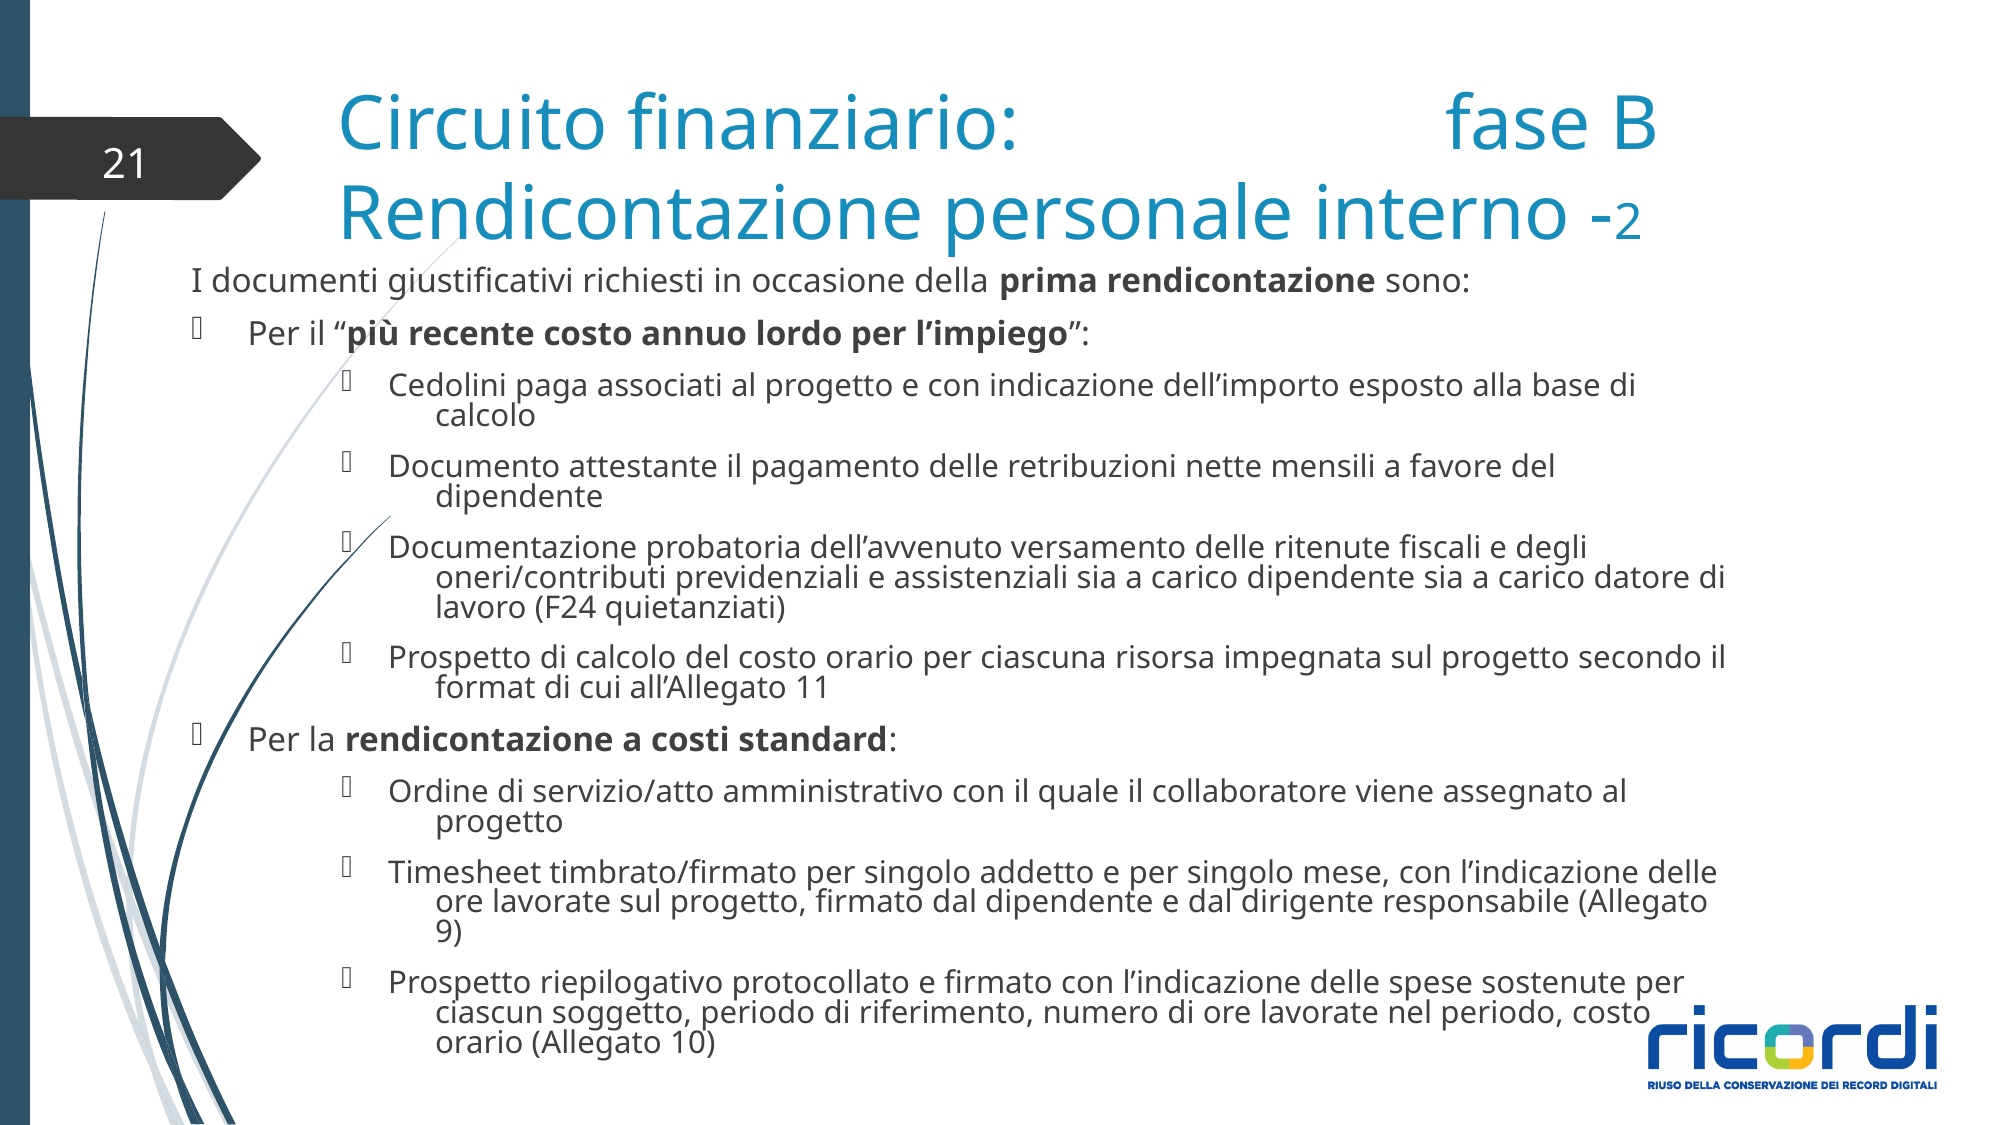

# Circuito finanziario: 						fase B Rendicontazione personale interno -2
I documenti giustificativi richiesti in occasione della prima rendicontazione sono:
Per il “più recente costo annuo lordo per l’impiego”:
Cedolini paga associati al progetto e con indicazione dell’importo esposto alla base di calcolo
Documento attestante il pagamento delle retribuzioni nette mensili a favore del dipendente
Documentazione probatoria dell’avvenuto versamento delle ritenute fiscali e degli oneri/contributi previdenziali e assistenziali sia a carico dipendente sia a carico datore di lavoro (F24 quietanziati)
Prospetto di calcolo del costo orario per ciascuna risorsa impegnata sul progetto secondo il format di cui all’Allegato 11
Per la rendicontazione a costi standard:
Ordine di servizio/atto amministrativo con il quale il collaboratore viene assegnato al progetto
Timesheet timbrato/firmato per singolo addetto e per singolo mese, con l’indicazione delle ore lavorate sul progetto, firmato dal dipendente e dal dirigente responsabile (Allegato 9)
Prospetto riepilogativo protocollato e firmato con l’indicazione delle spese sostenute per ciascun soggetto, periodo di riferimento, numero di ore lavorate nel periodo, costo orario (Allegato 10)